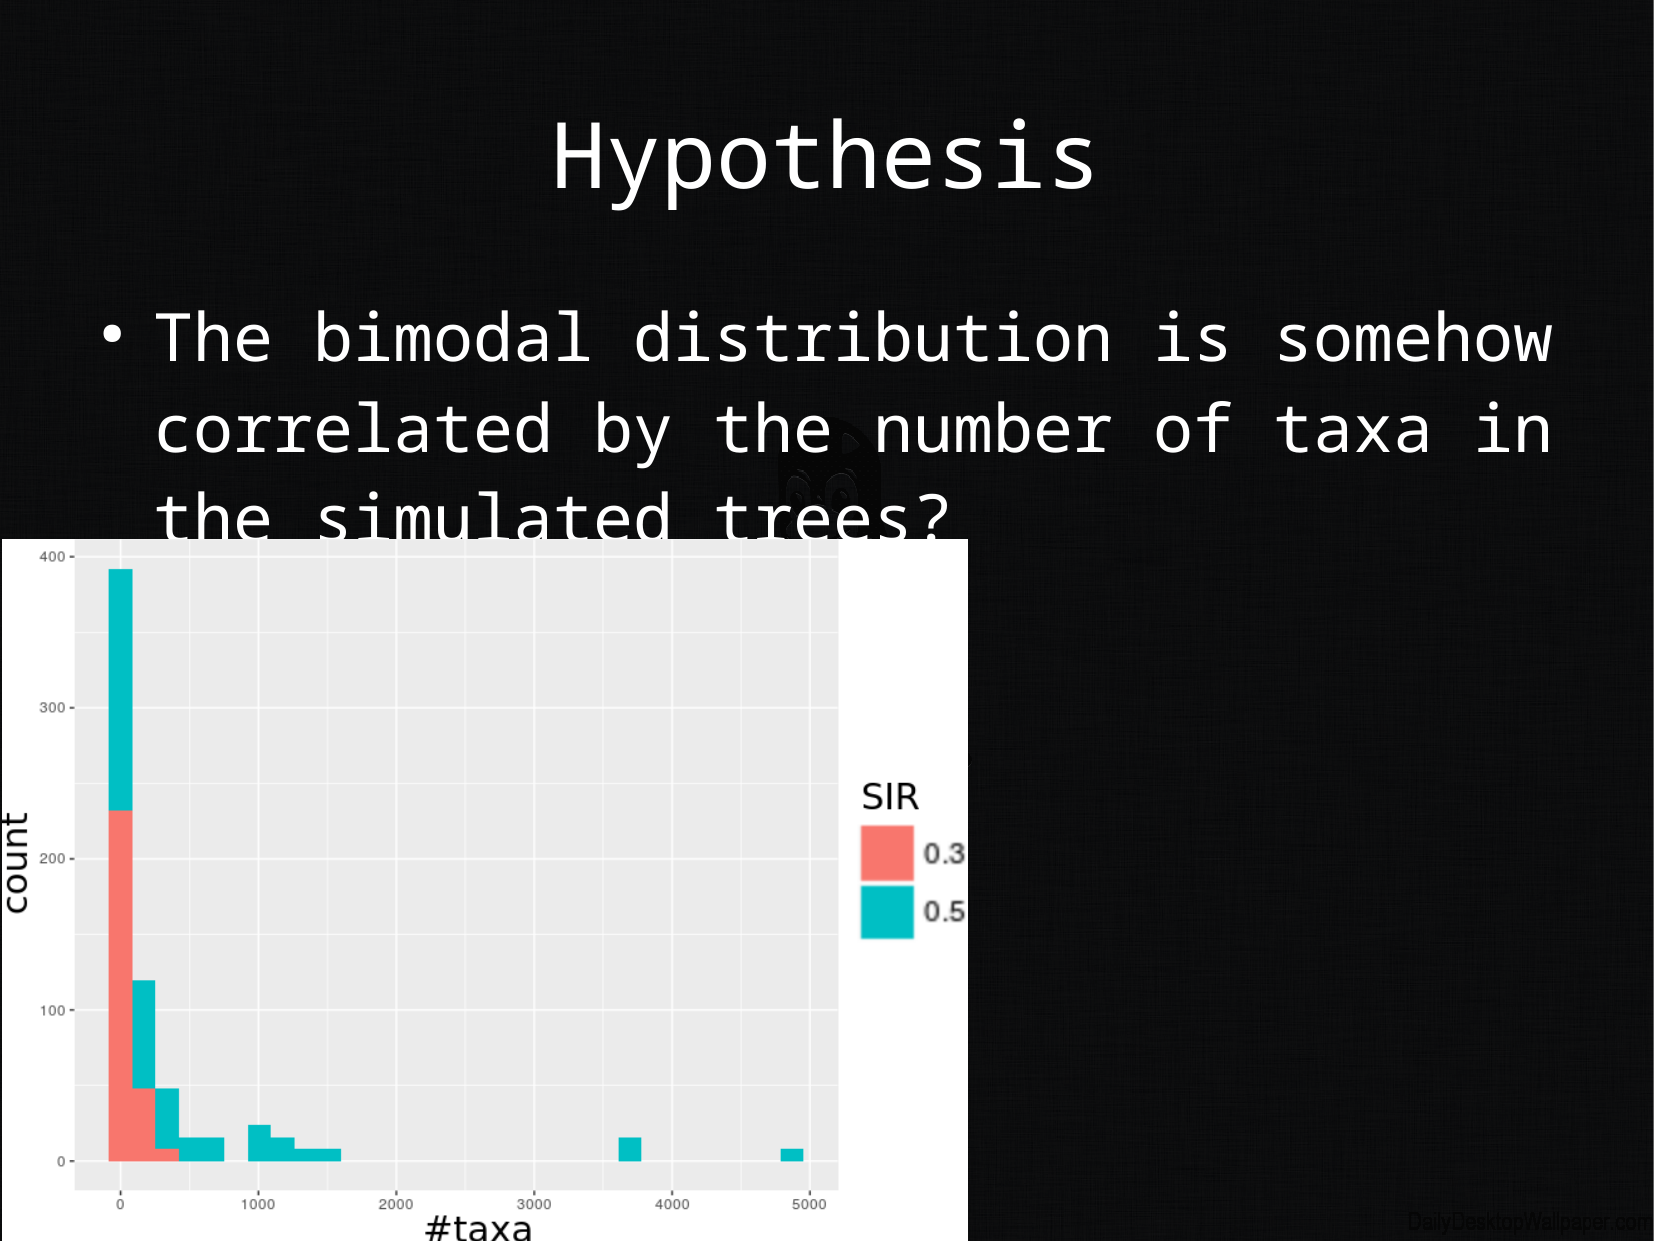

# Hypothesis
The bimodal distribution is somehow correlated by the number of taxa in the simulated trees?